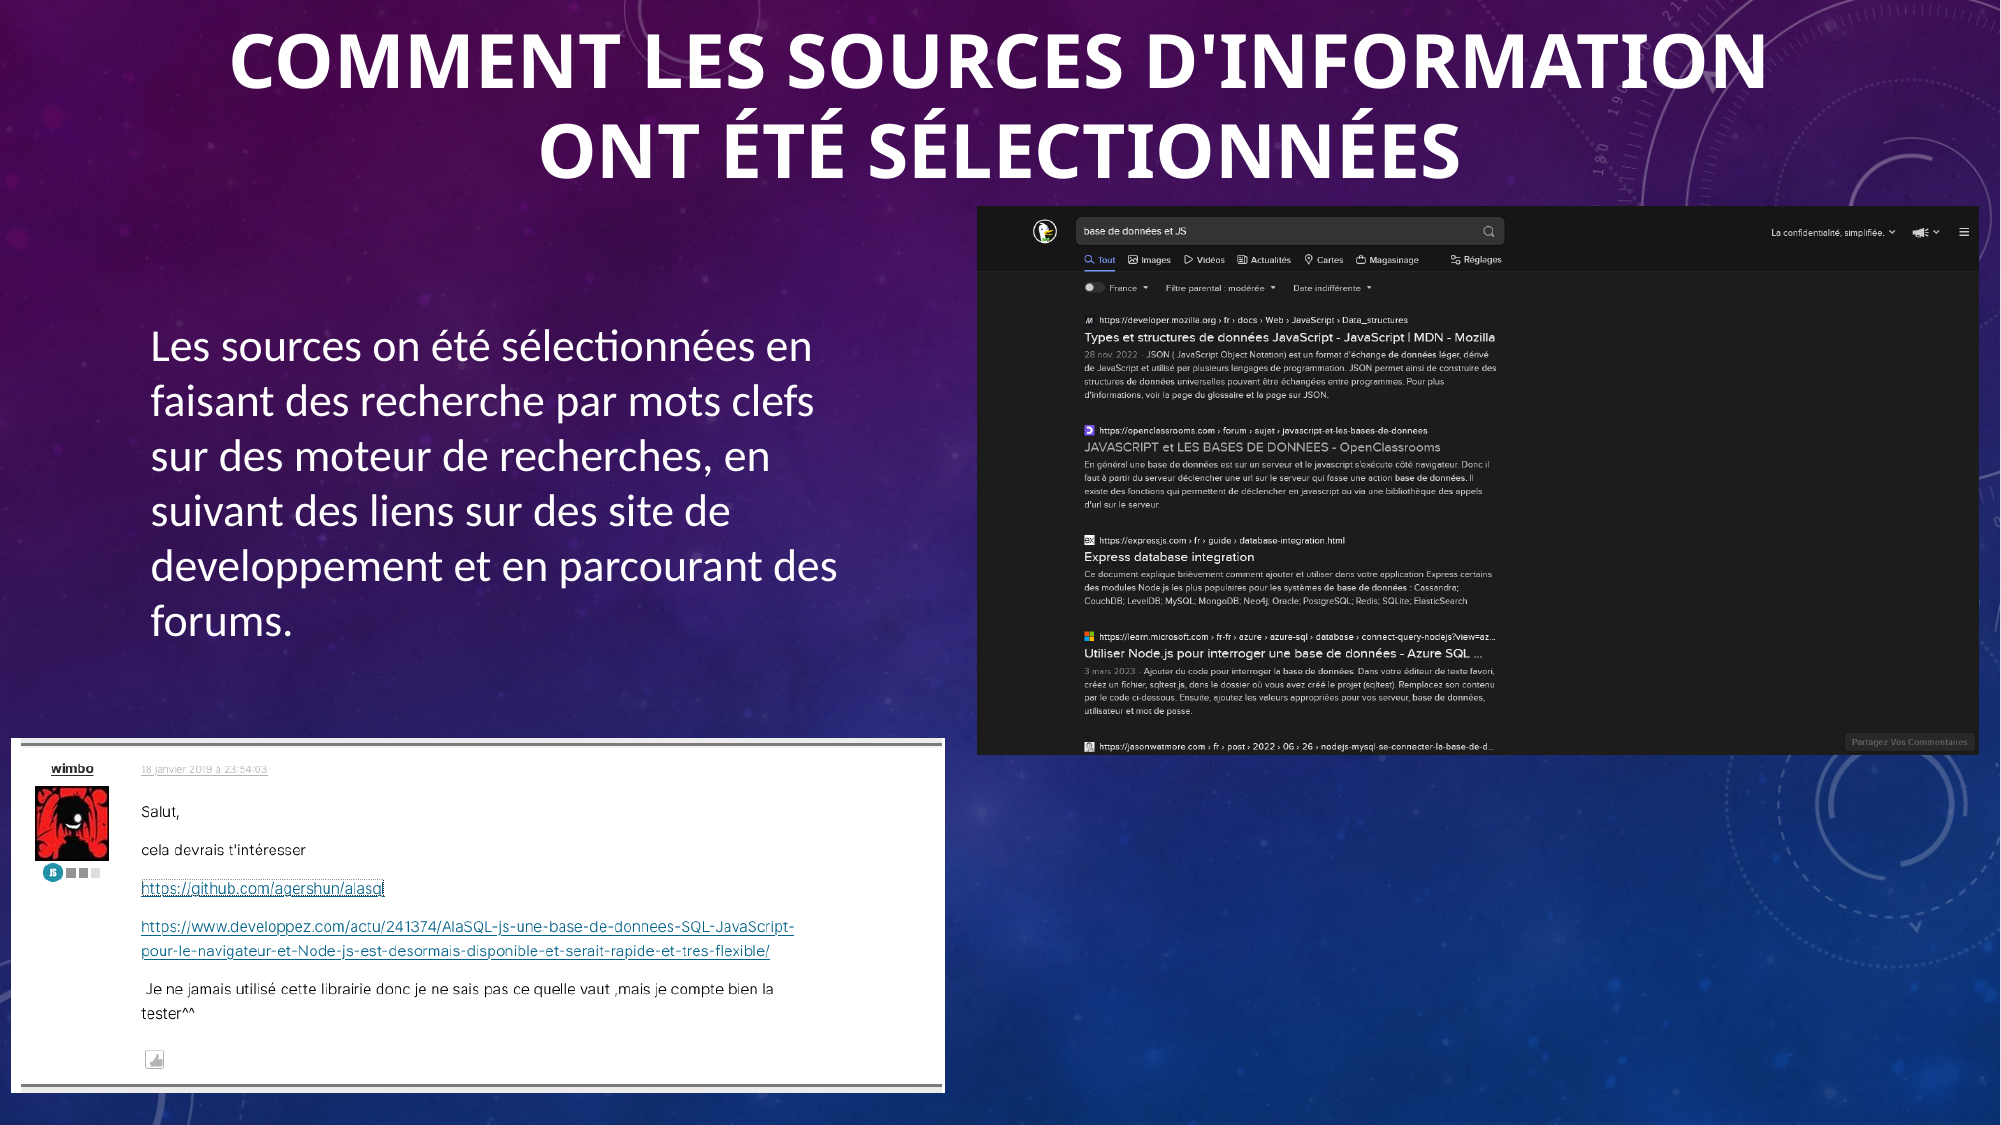

# comment les sources d'information ont été sélectionnées
Les sources on été sélectionnées en faisant des recherche par mots clefs sur des moteur de recherches, en suivant des liens sur des site de developpement et en parcourant des forums.